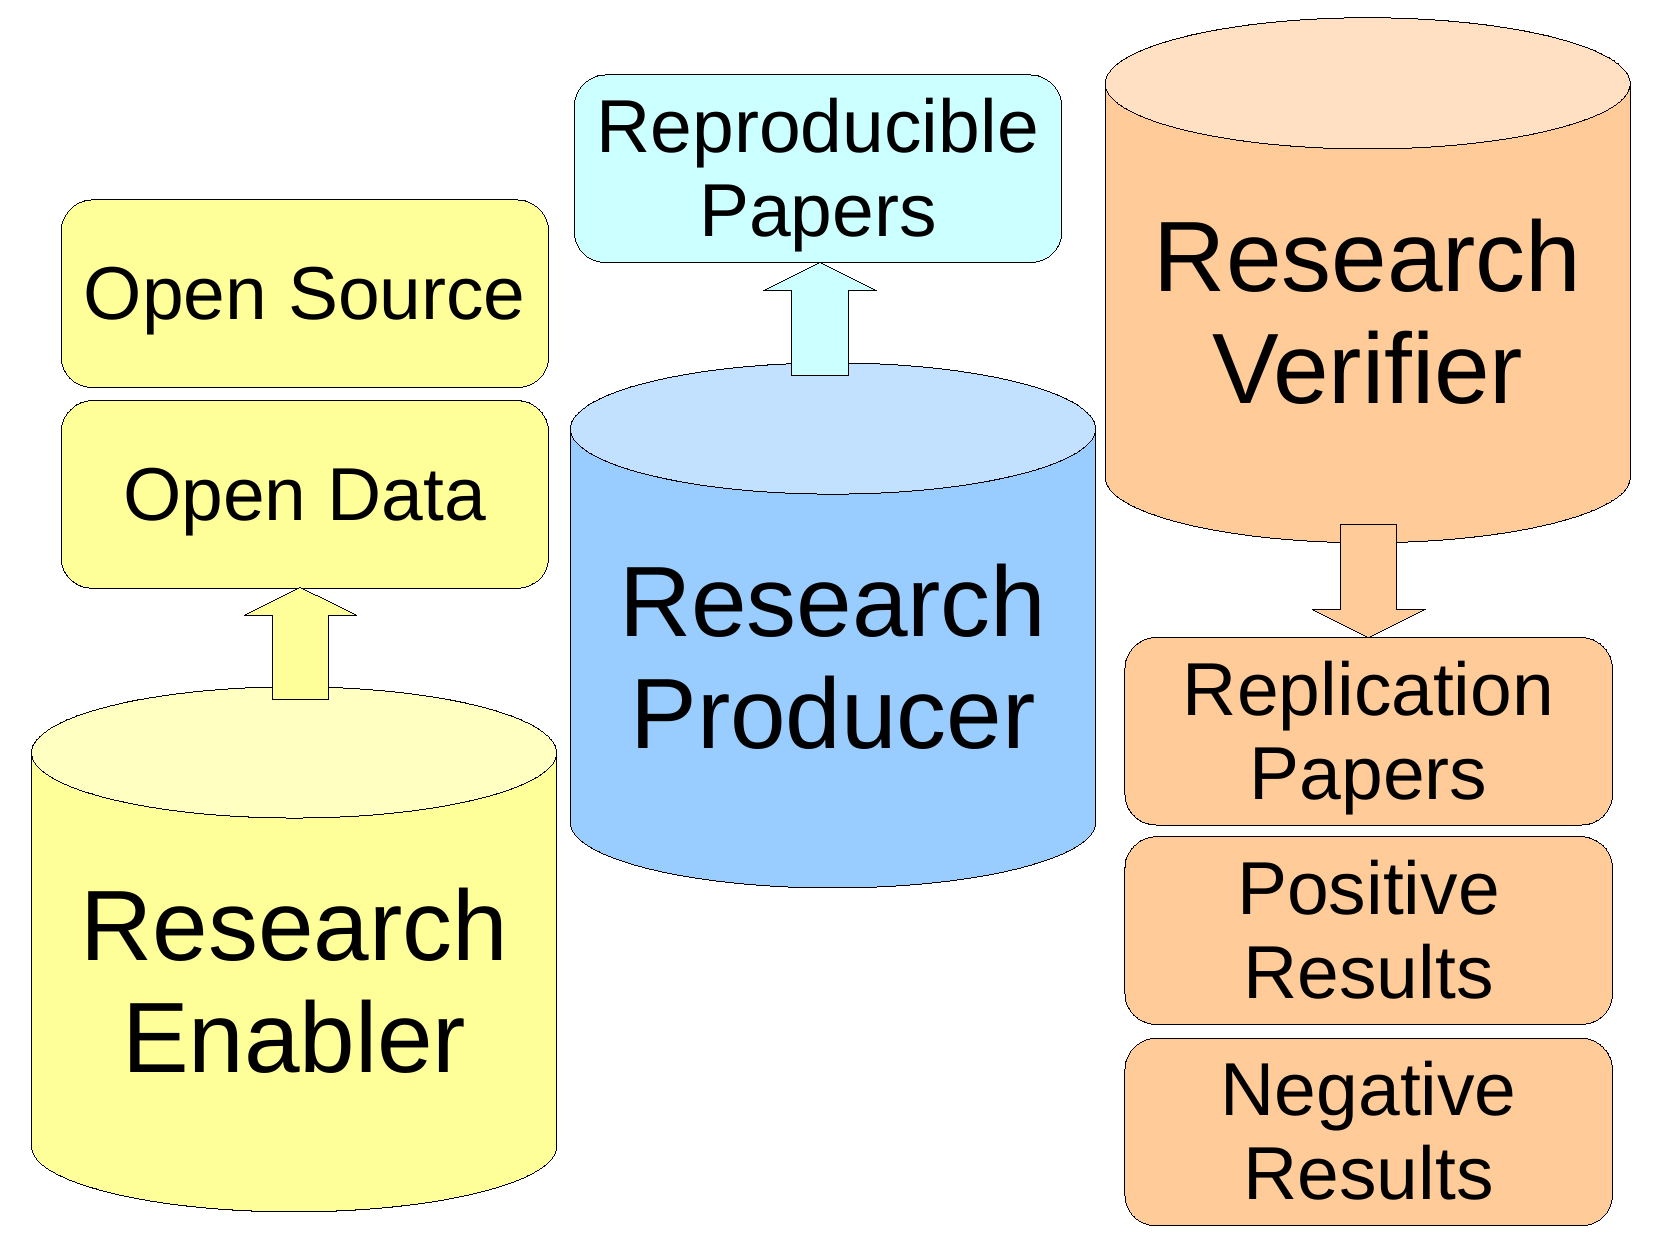

Research
Verifier
Reproducible
Papers
Open Source
Research
Producer
Open Data
Replication
Papers
Research
Enabler
Positive
Results
Negative
Results
15